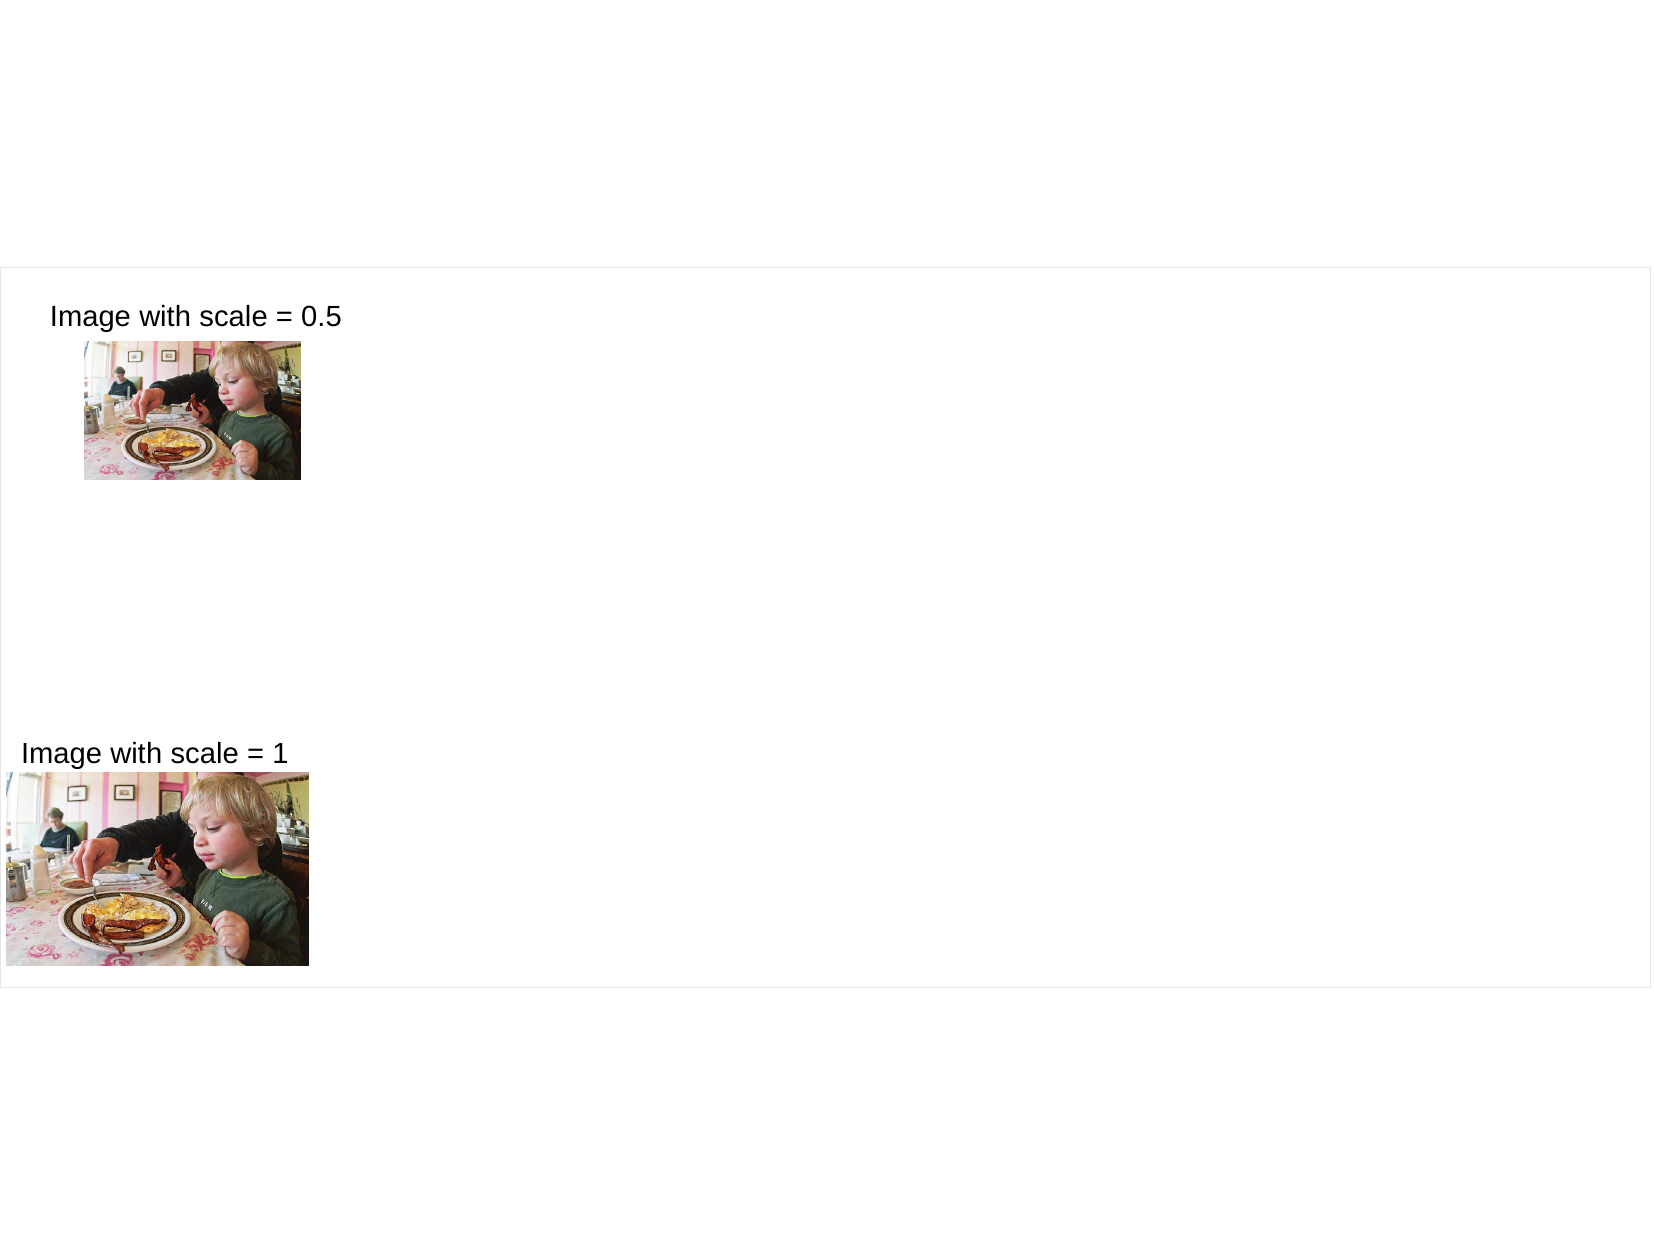

Image with scale = 0.5
Image with scale = 1